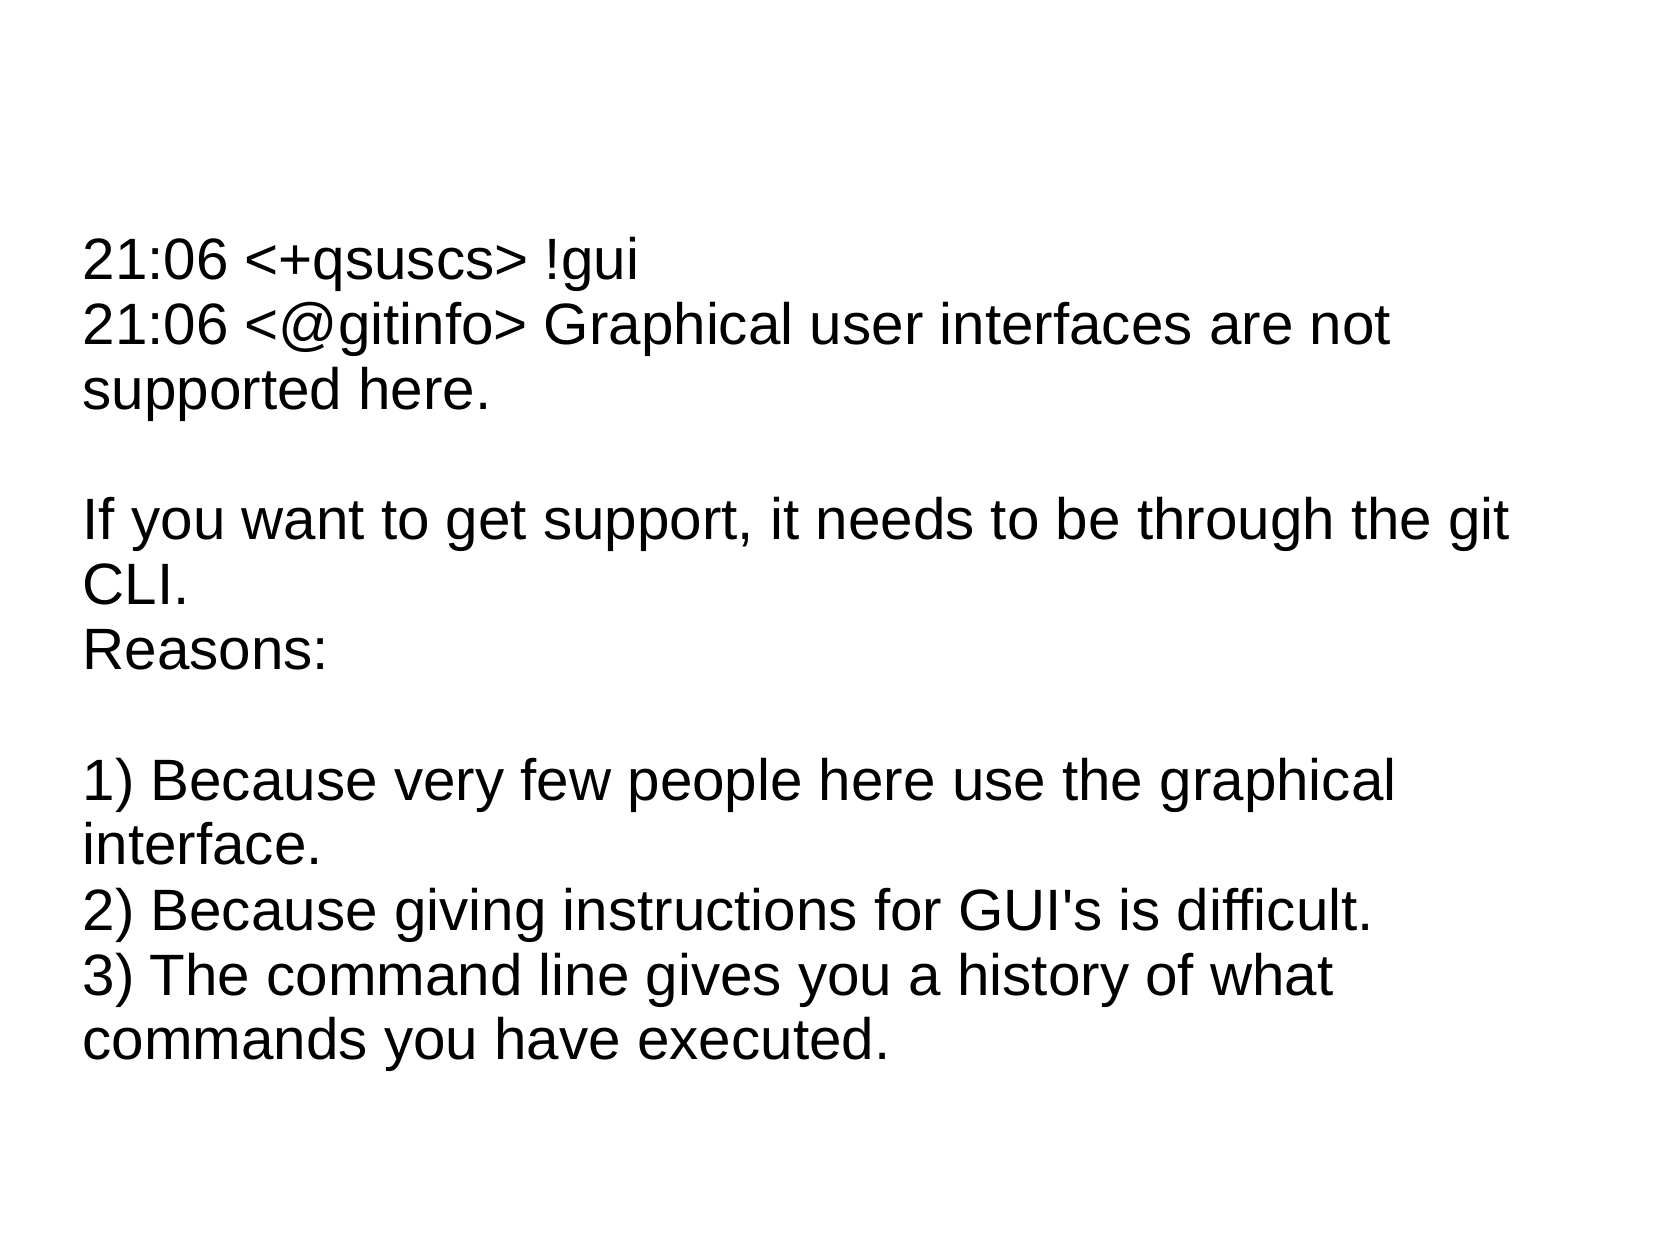

# 21:06 <+qsuscs> !gui
21:06 <@gitinfo> Graphical user interfaces are not supported here.
If you want to get support, it needs to be through the git CLI.
Reasons:
1) Because very few people here use the graphical interface.
2) Because giving instructions for GUI's is difficult.
3) The command line gives you a history of what commands you have executed.